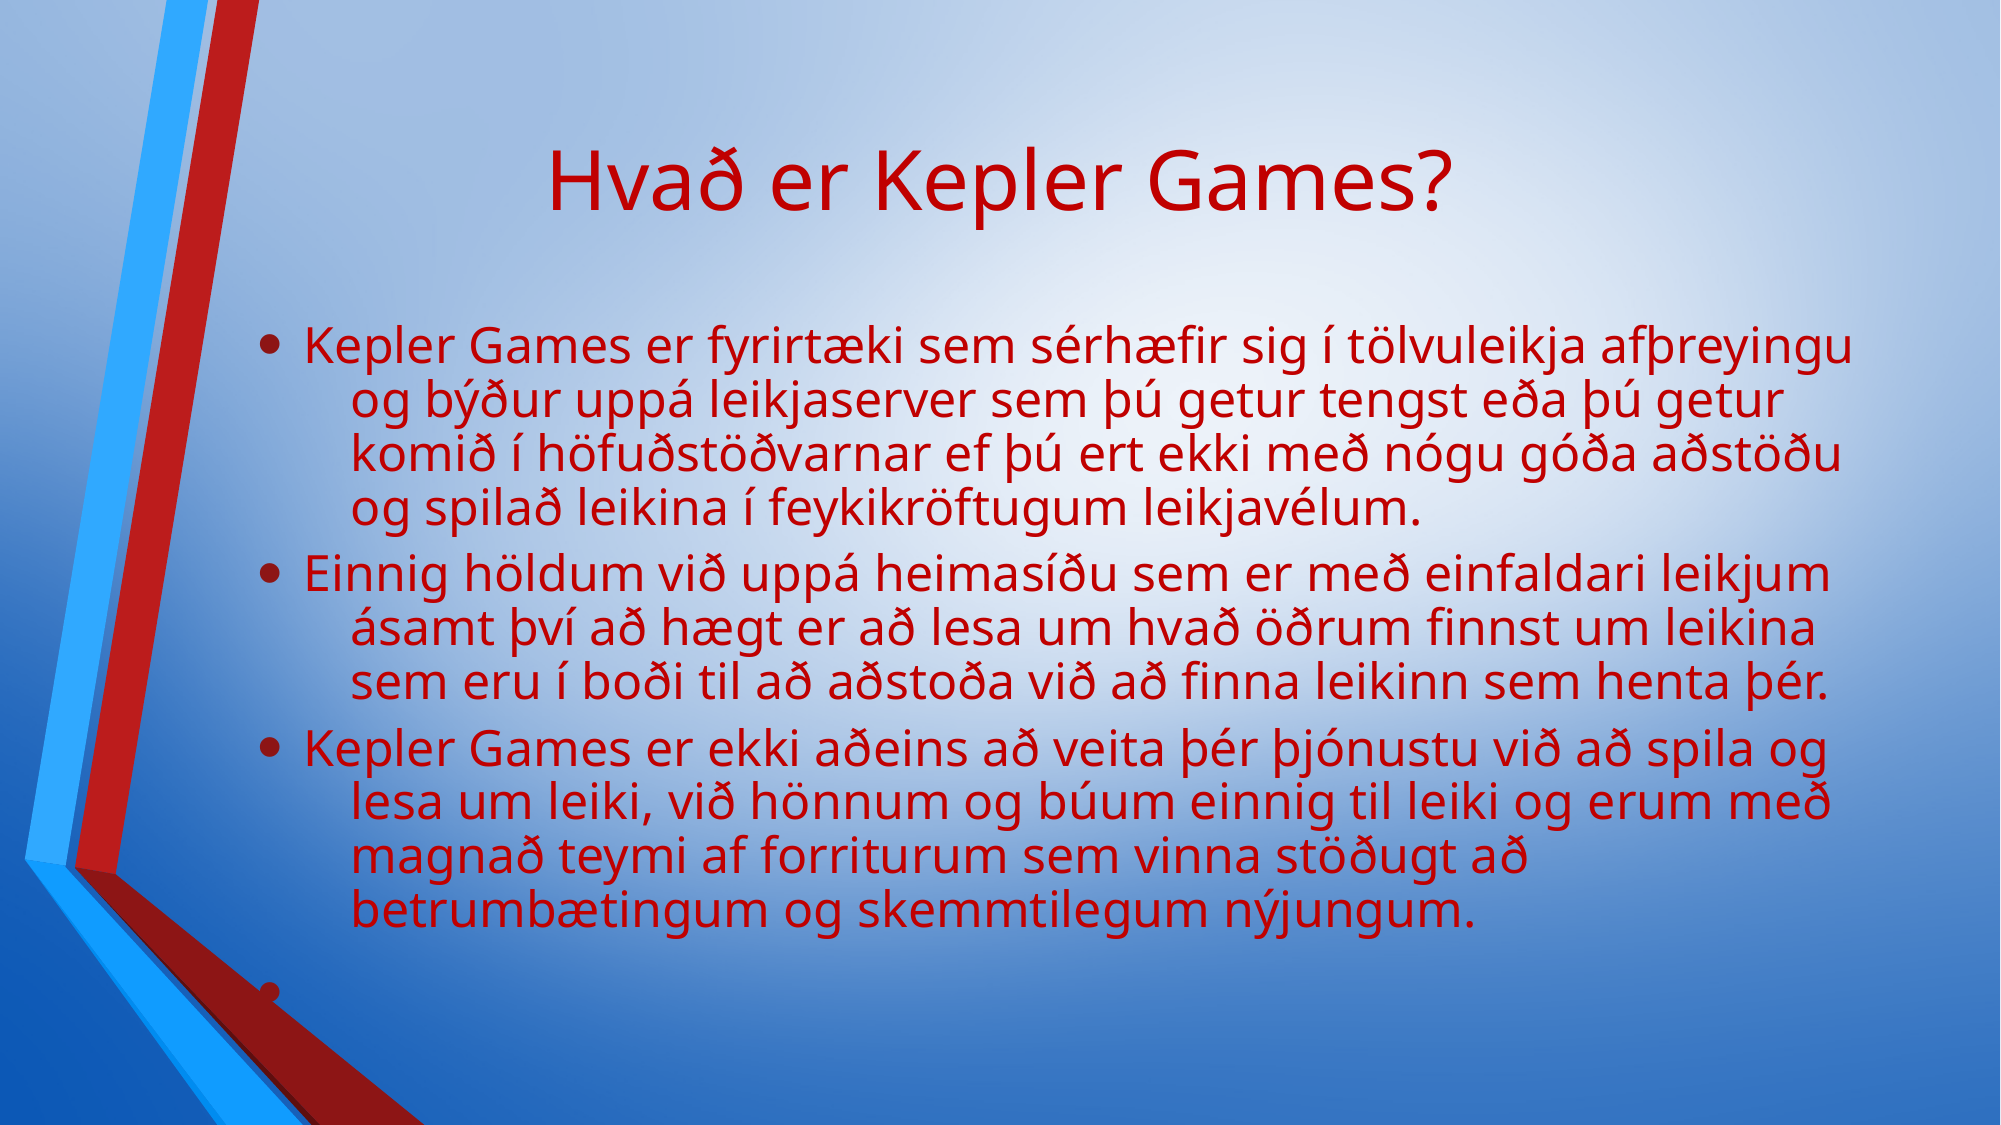

# Hvað er Kepler Games?
Kepler Games er fyrirtæki sem sérhæfir sig í tölvuleikja afþreyingu og býður uppá leikjaserver sem þú getur tengst eða þú getur komið í höfuðstöðvarnar ef þú ert ekki með nógu góða aðstöðu og spilað leikina í feykikröftugum leikjavélum.
Einnig höldum við uppá heimasíðu sem er með einfaldari leikjum ásamt því að hægt er að lesa um hvað öðrum finnst um leikina sem eru í boði til að aðstoða við að finna leikinn sem henta þér.
Kepler Games er ekki aðeins að veita þér þjónustu við að spila og lesa um leiki, við hönnum og búum einnig til leiki og erum með magnað teymi af forriturum sem vinna stöðugt að betrumbætingum og skemmtilegum nýjungum.